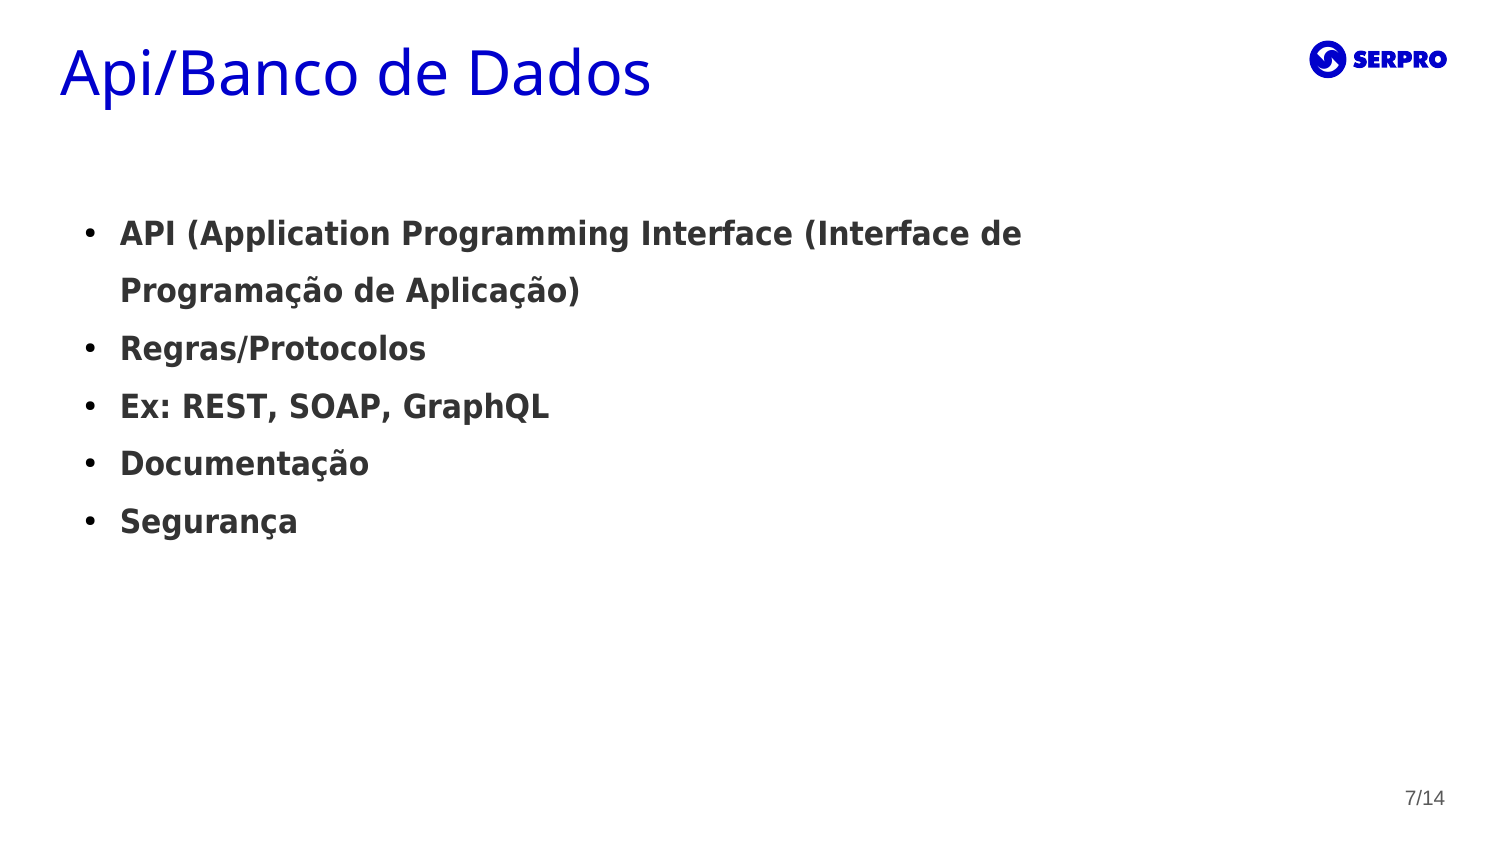

# Api/Banco de Dados
API (Application Programming Interface (Interface de Programação de Aplicação)
Regras/Protocolos
Ex: REST, SOAP, GraphQL
Documentação
Segurança